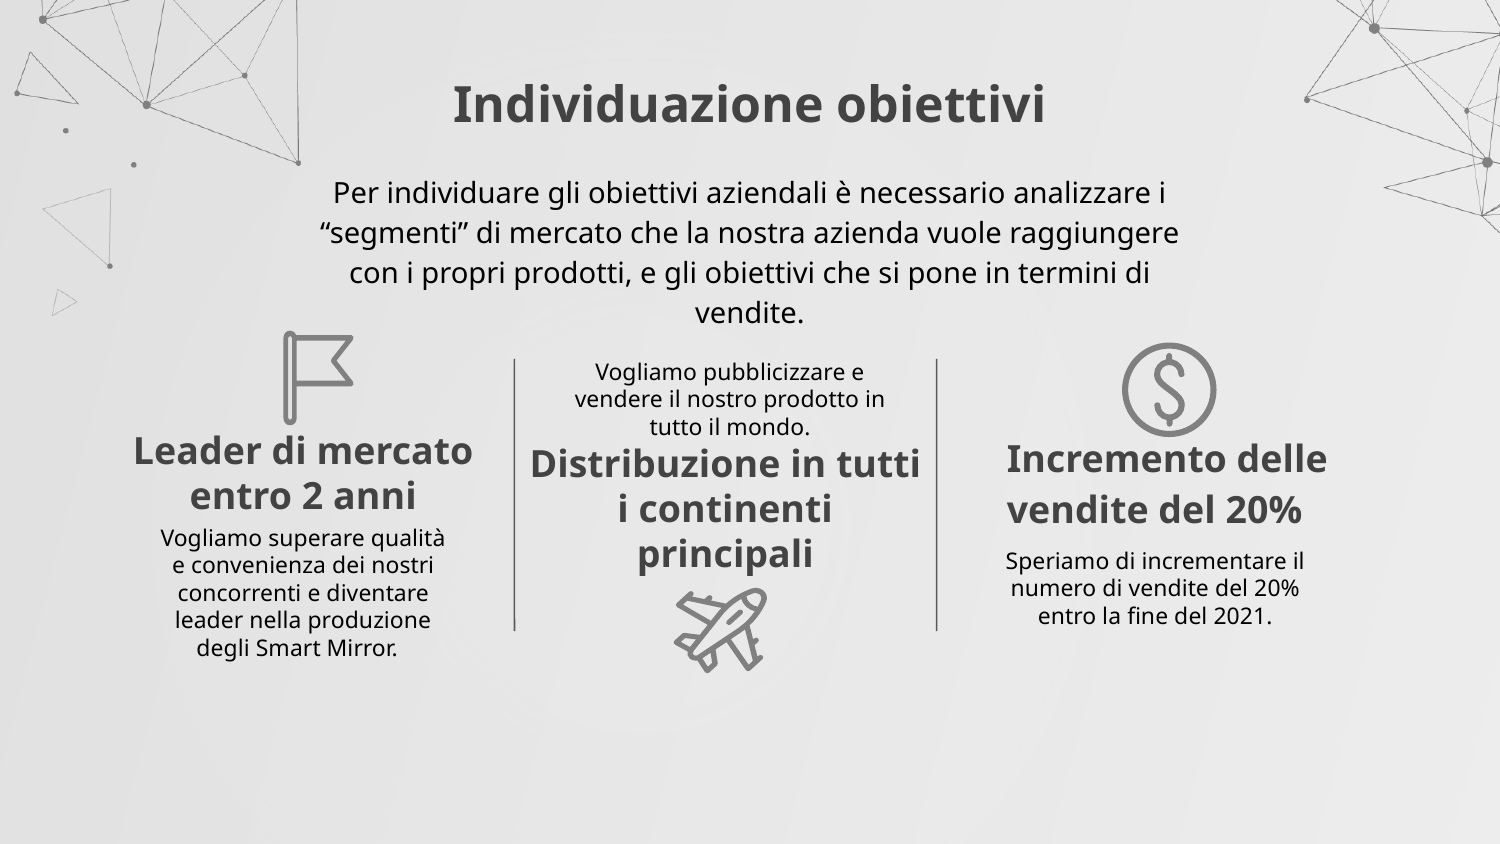

# Individuazione obiettivi
Per individuare gli obiettivi aziendali è necessario analizzare i “segmenti” di mercato che la nostra azienda vuole raggiungere con i propri prodotti, e gli obiettivi che si pone in termini di vendite.
Vogliamo pubblicizzare e vendere il nostro prodotto in tutto il mondo.
Incremento delle vendite del 20%
Leader di mercato entro 2 anni
Vogliamo superare qualità e convenienza dei nostri concorrenti e diventare leader nella produzione degli Smart Mirror.
Distribuzione in tutti i continenti principali
Speriamo di incrementare il numero di vendite del 20% entro la fine del 2021.